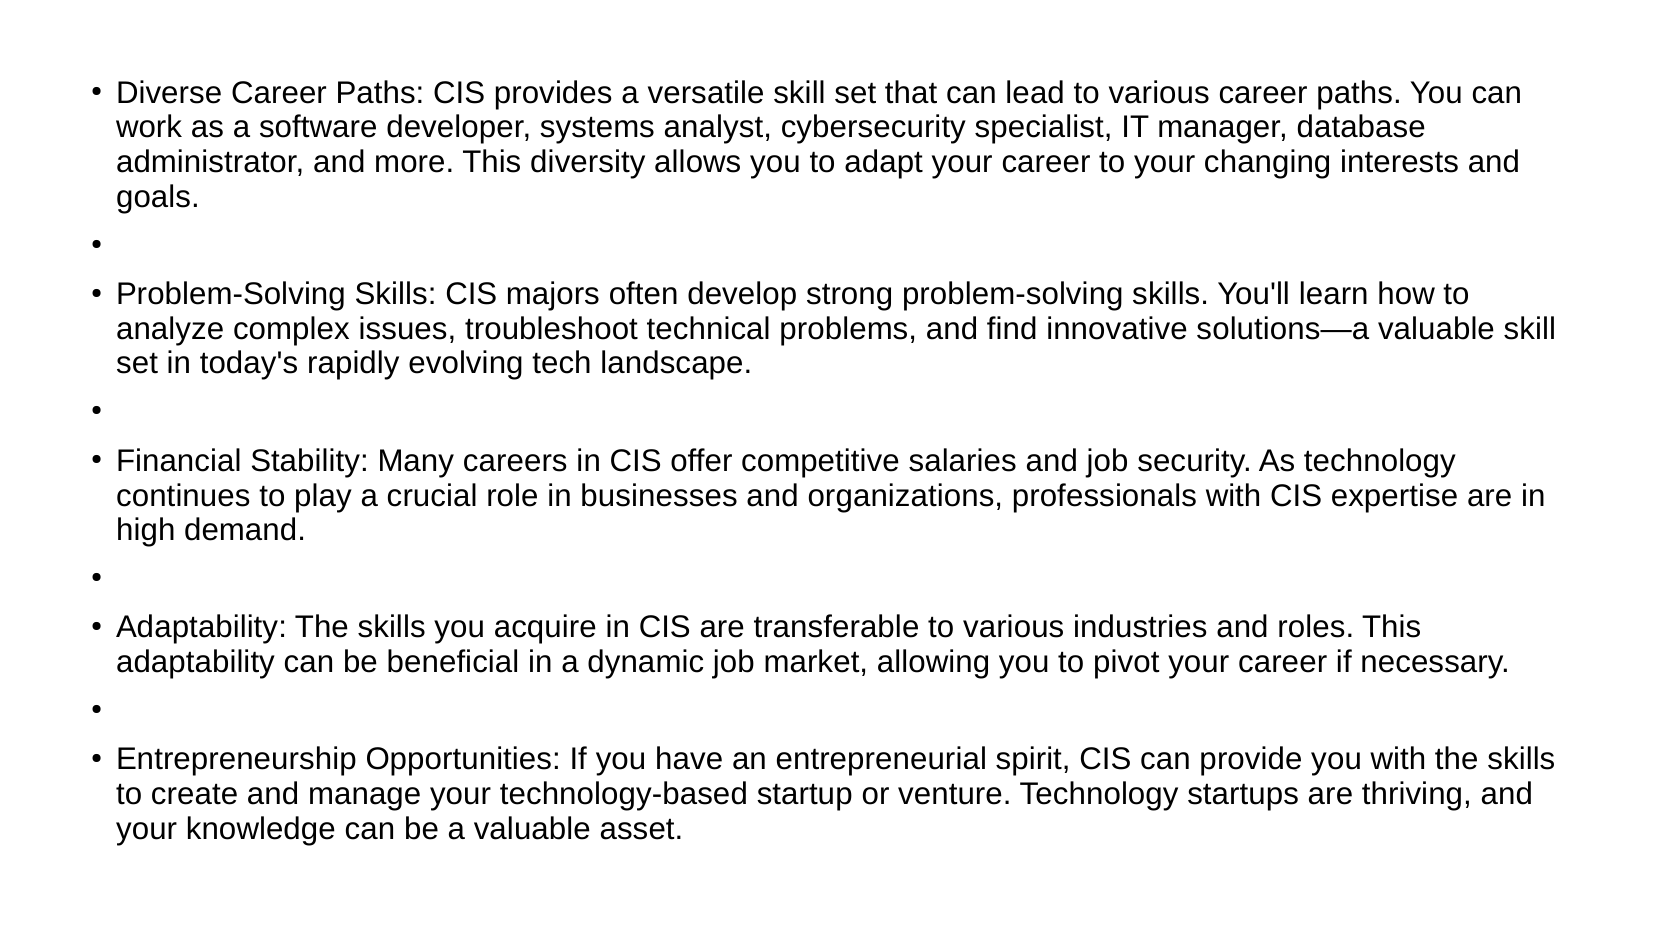

# Diverse Career Paths: CIS provides a versatile skill set that can lead to various career paths. You can work as a software developer, systems analyst, cybersecurity specialist, IT manager, database administrator, and more. This diversity allows you to adapt your career to your changing interests and goals.
Problem-Solving Skills: CIS majors often develop strong problem-solving skills. You'll learn how to analyze complex issues, troubleshoot technical problems, and find innovative solutions—a valuable skill set in today's rapidly evolving tech landscape.
Financial Stability: Many careers in CIS offer competitive salaries and job security. As technology continues to play a crucial role in businesses and organizations, professionals with CIS expertise are in high demand.
Adaptability: The skills you acquire in CIS are transferable to various industries and roles. This adaptability can be beneficial in a dynamic job market, allowing you to pivot your career if necessary.
Entrepreneurship Opportunities: If you have an entrepreneurial spirit, CIS can provide you with the skills to create and manage your technology-based startup or venture. Technology startups are thriving, and your knowledge can be a valuable asset.